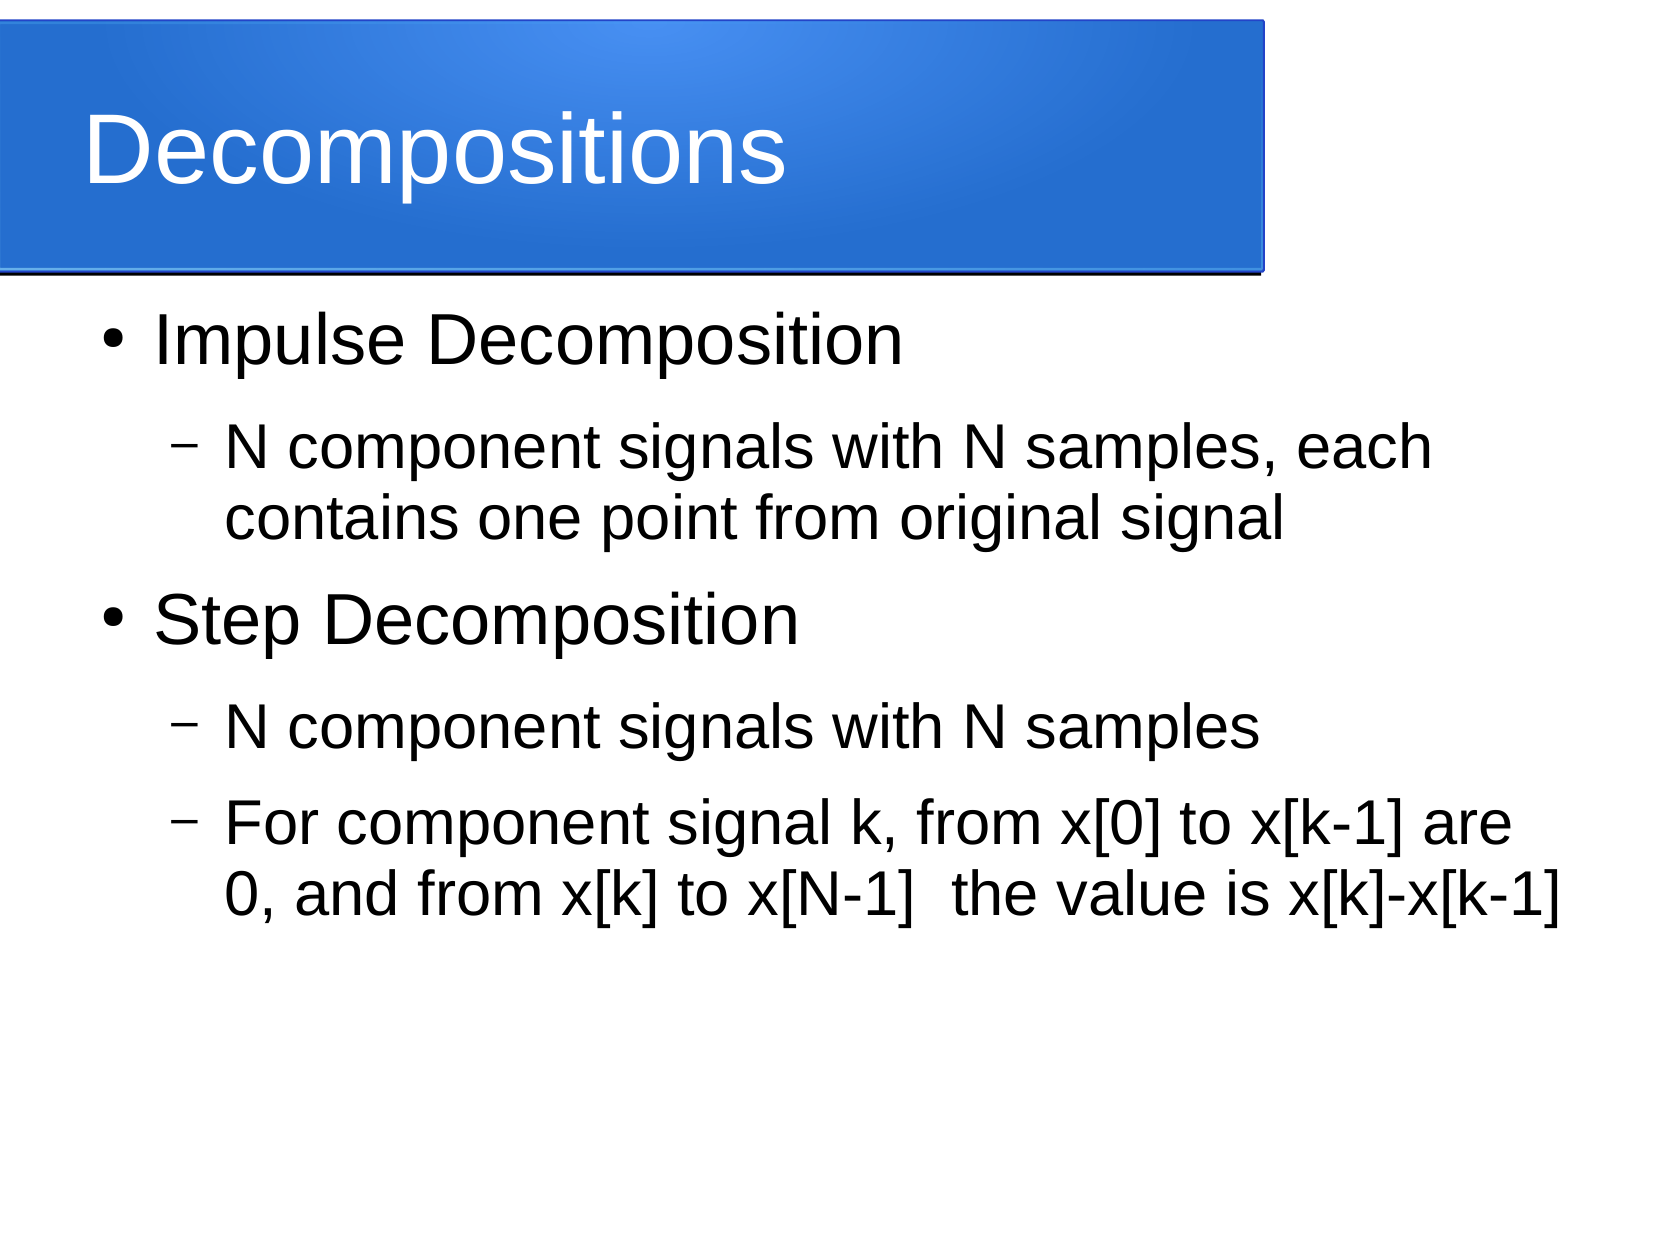

# Decompositions
Impulse Decomposition
N component signals with N samples, each contains one point from original signal
Step Decomposition
N component signals with N samples
For component signal k, from x[0] to x[k-1] are 0, and from x[k] to x[N-1] the value is x[k]-x[k-1]